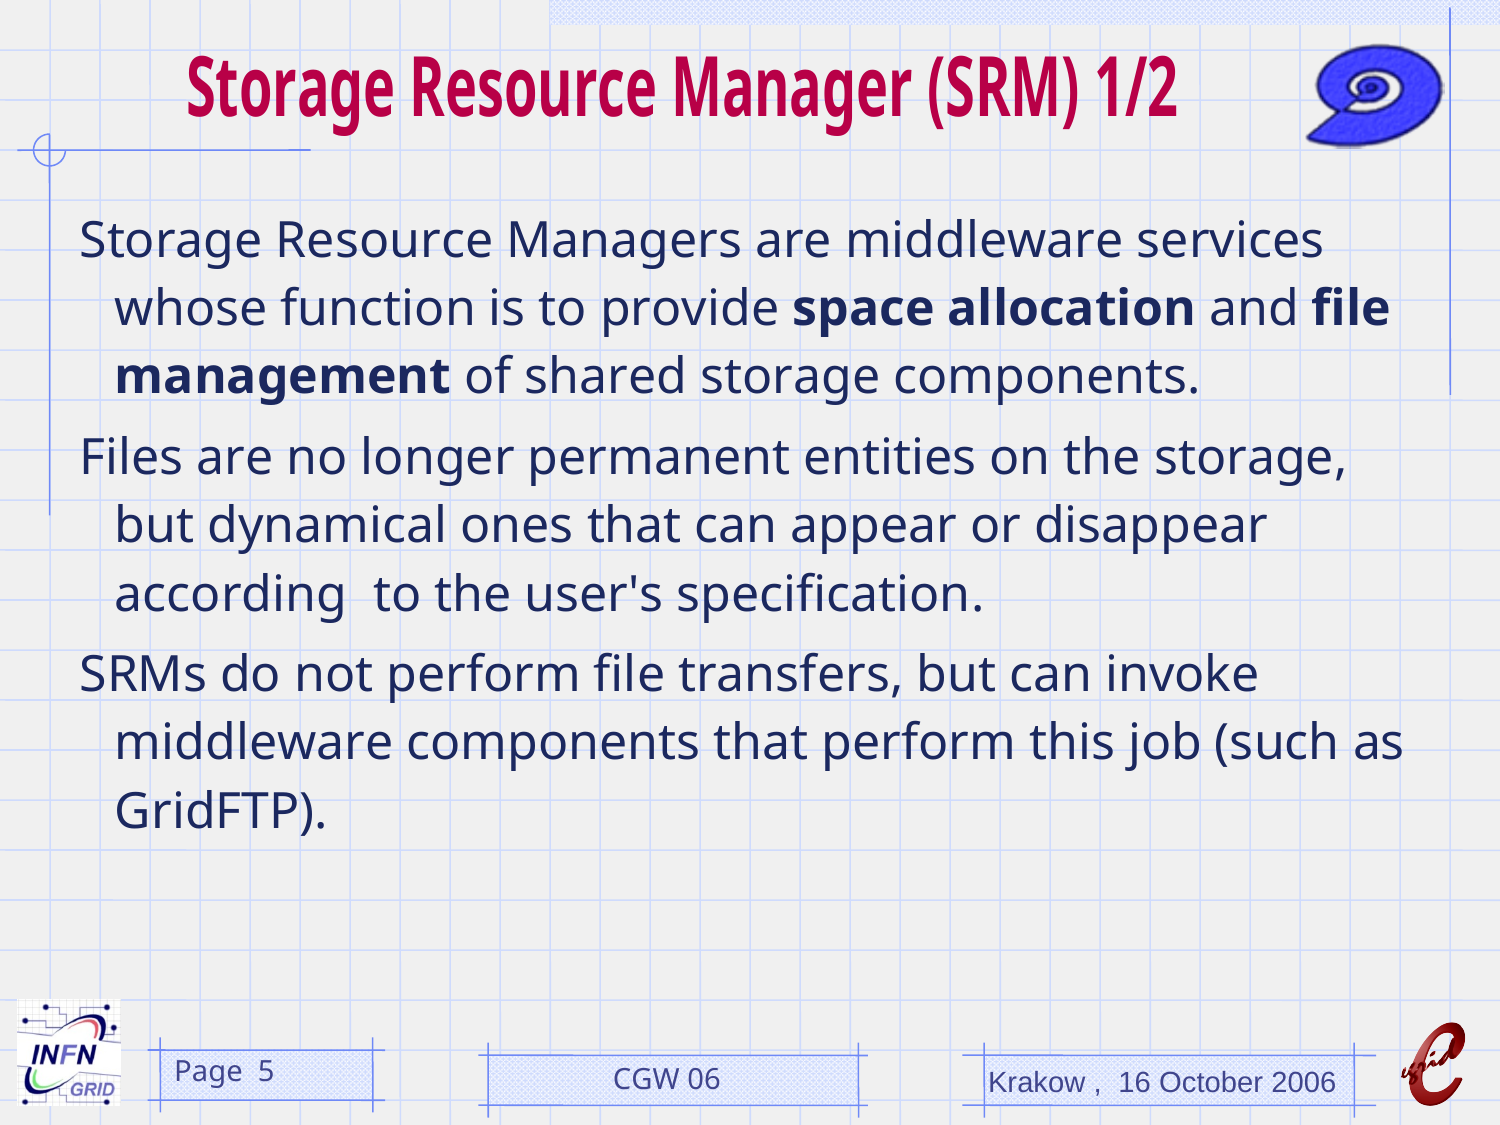

Storage Resource Manager (SRM) 1/2
# Storage Resource Managers are middleware services whose function is to provide space allocation and file management of shared storage components.
Files are no longer permanent entities on the storage, but dynamical ones that can appear or disappear according to the user's specification.
SRMs do not perform file transfers, but can invoke middleware components that perform this job (such as GridFTP).
5